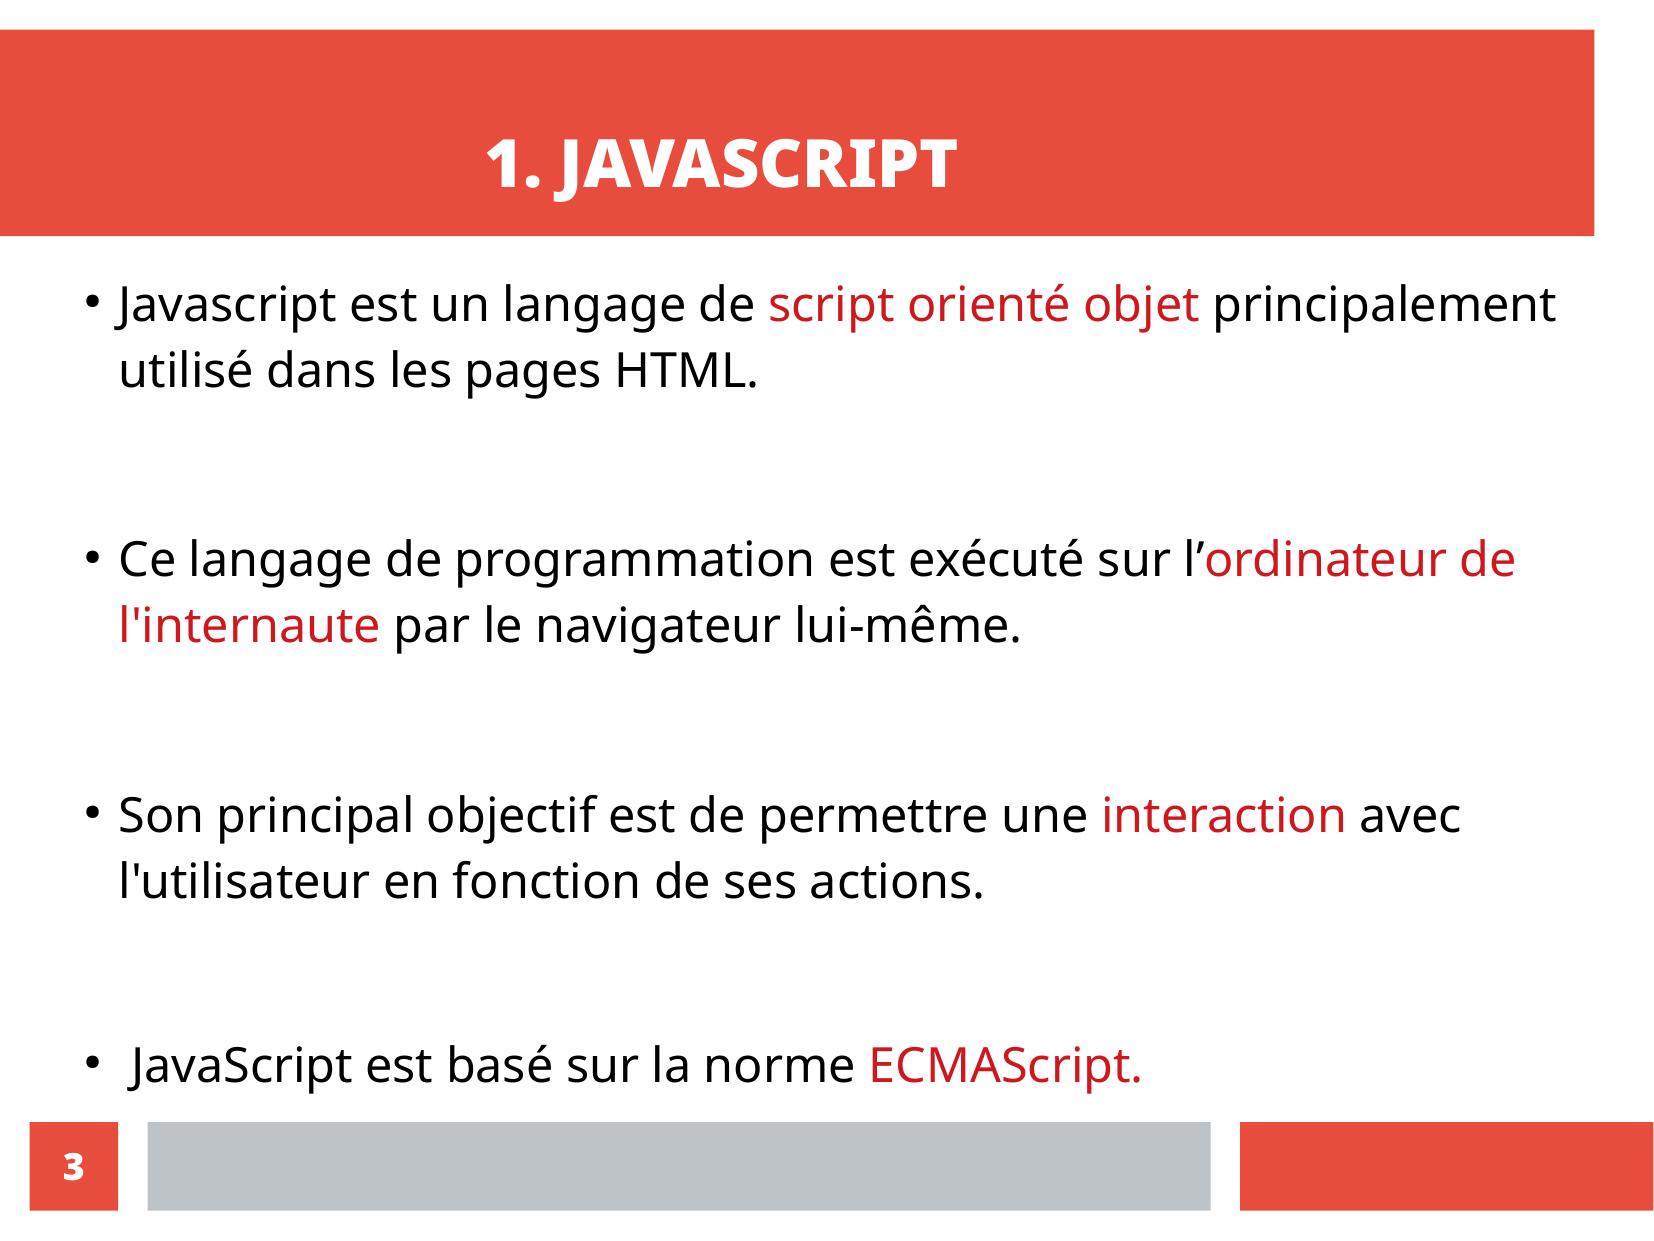

# 1. JAVASCRIPT
Javascript est un langage de script orienté objet principalement utilisé dans les pages HTML.
Ce langage de programmation est exécuté sur l’ordinateur de l'internaute par le navigateur lui-même.
Son principal objectif est de permettre une interaction avec l'utilisateur en fonction de ses actions.
 JavaScript est basé sur la norme ECMAScript.
3